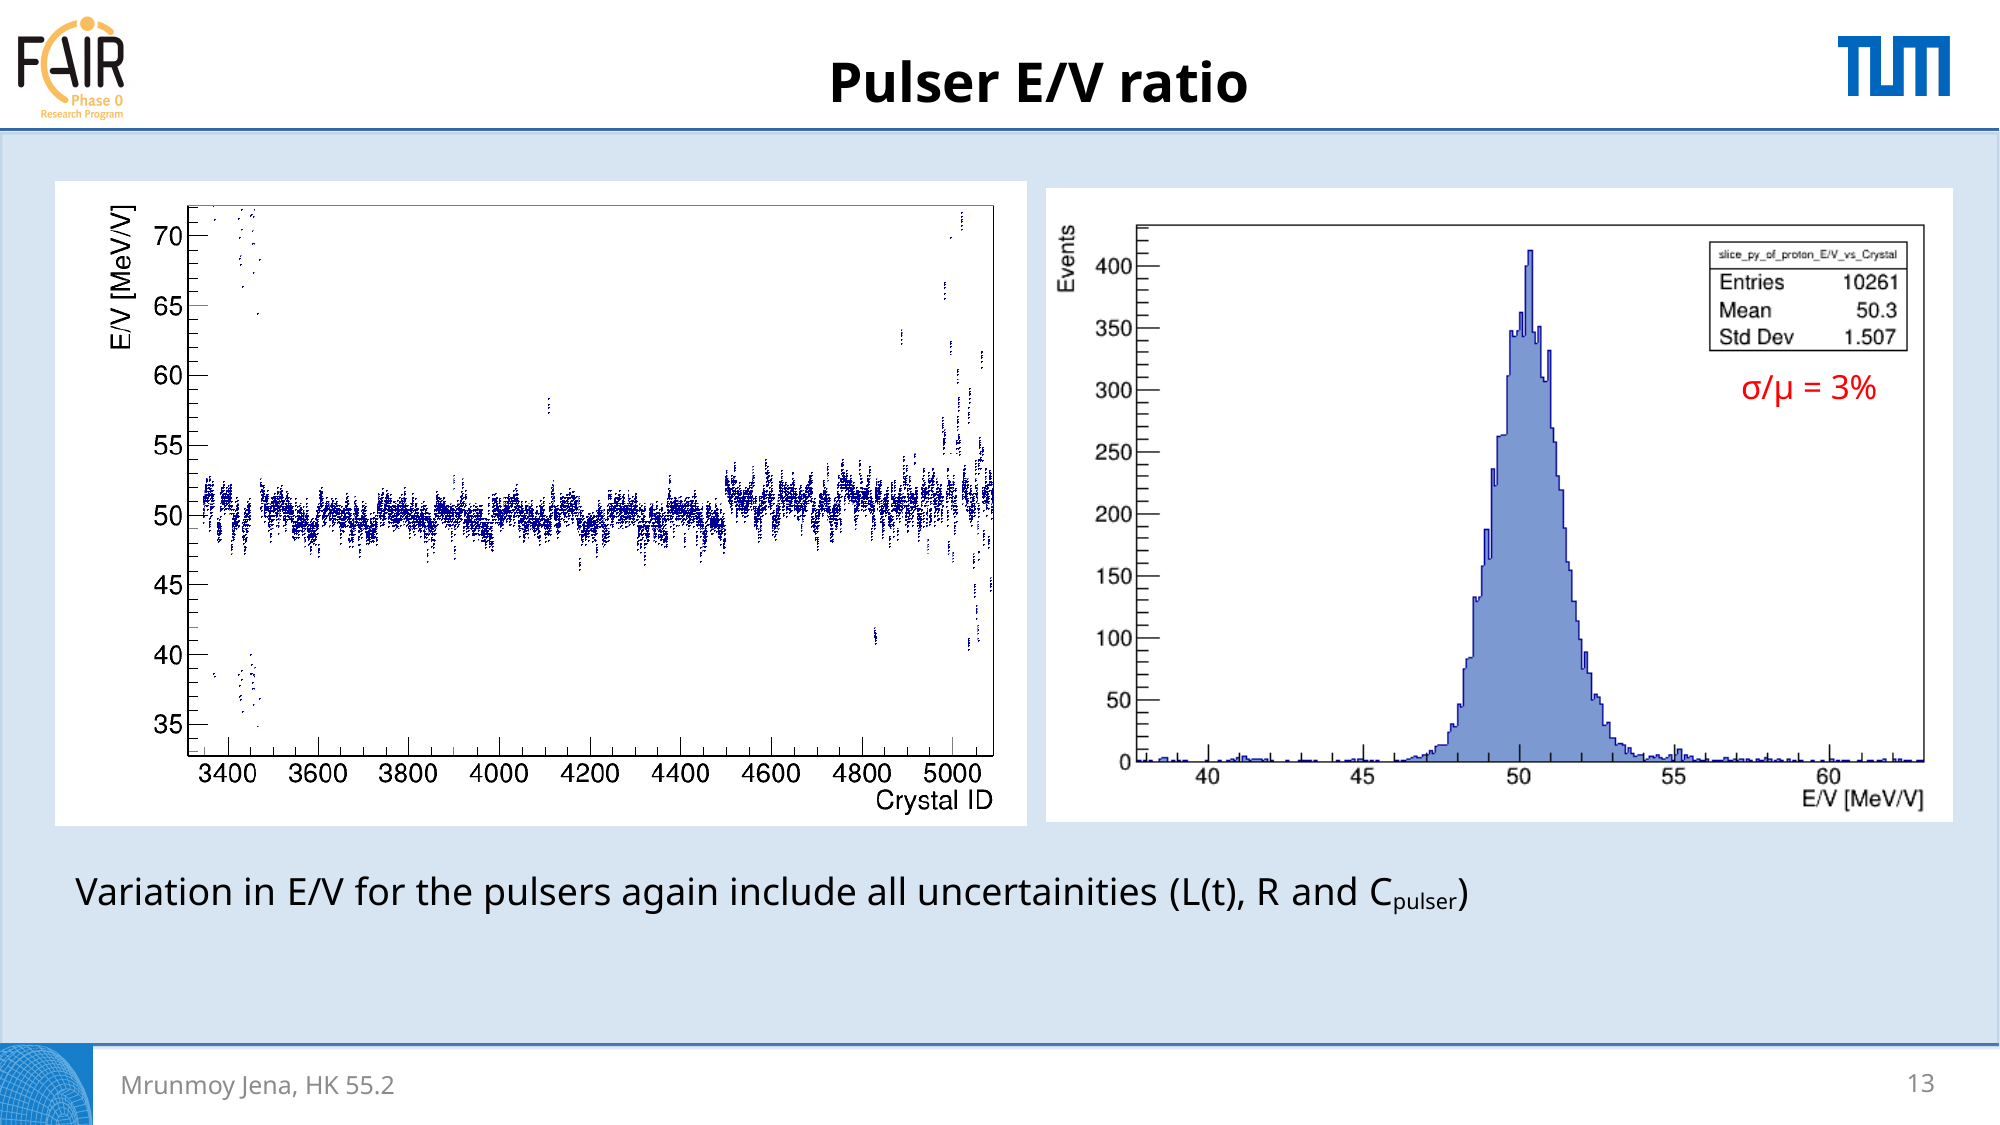

# Pulser E/V ratio
σ/μ = 3%
Variation in E/V for the pulsers again include all uncertainities (L(t), R and Cpulser)
13